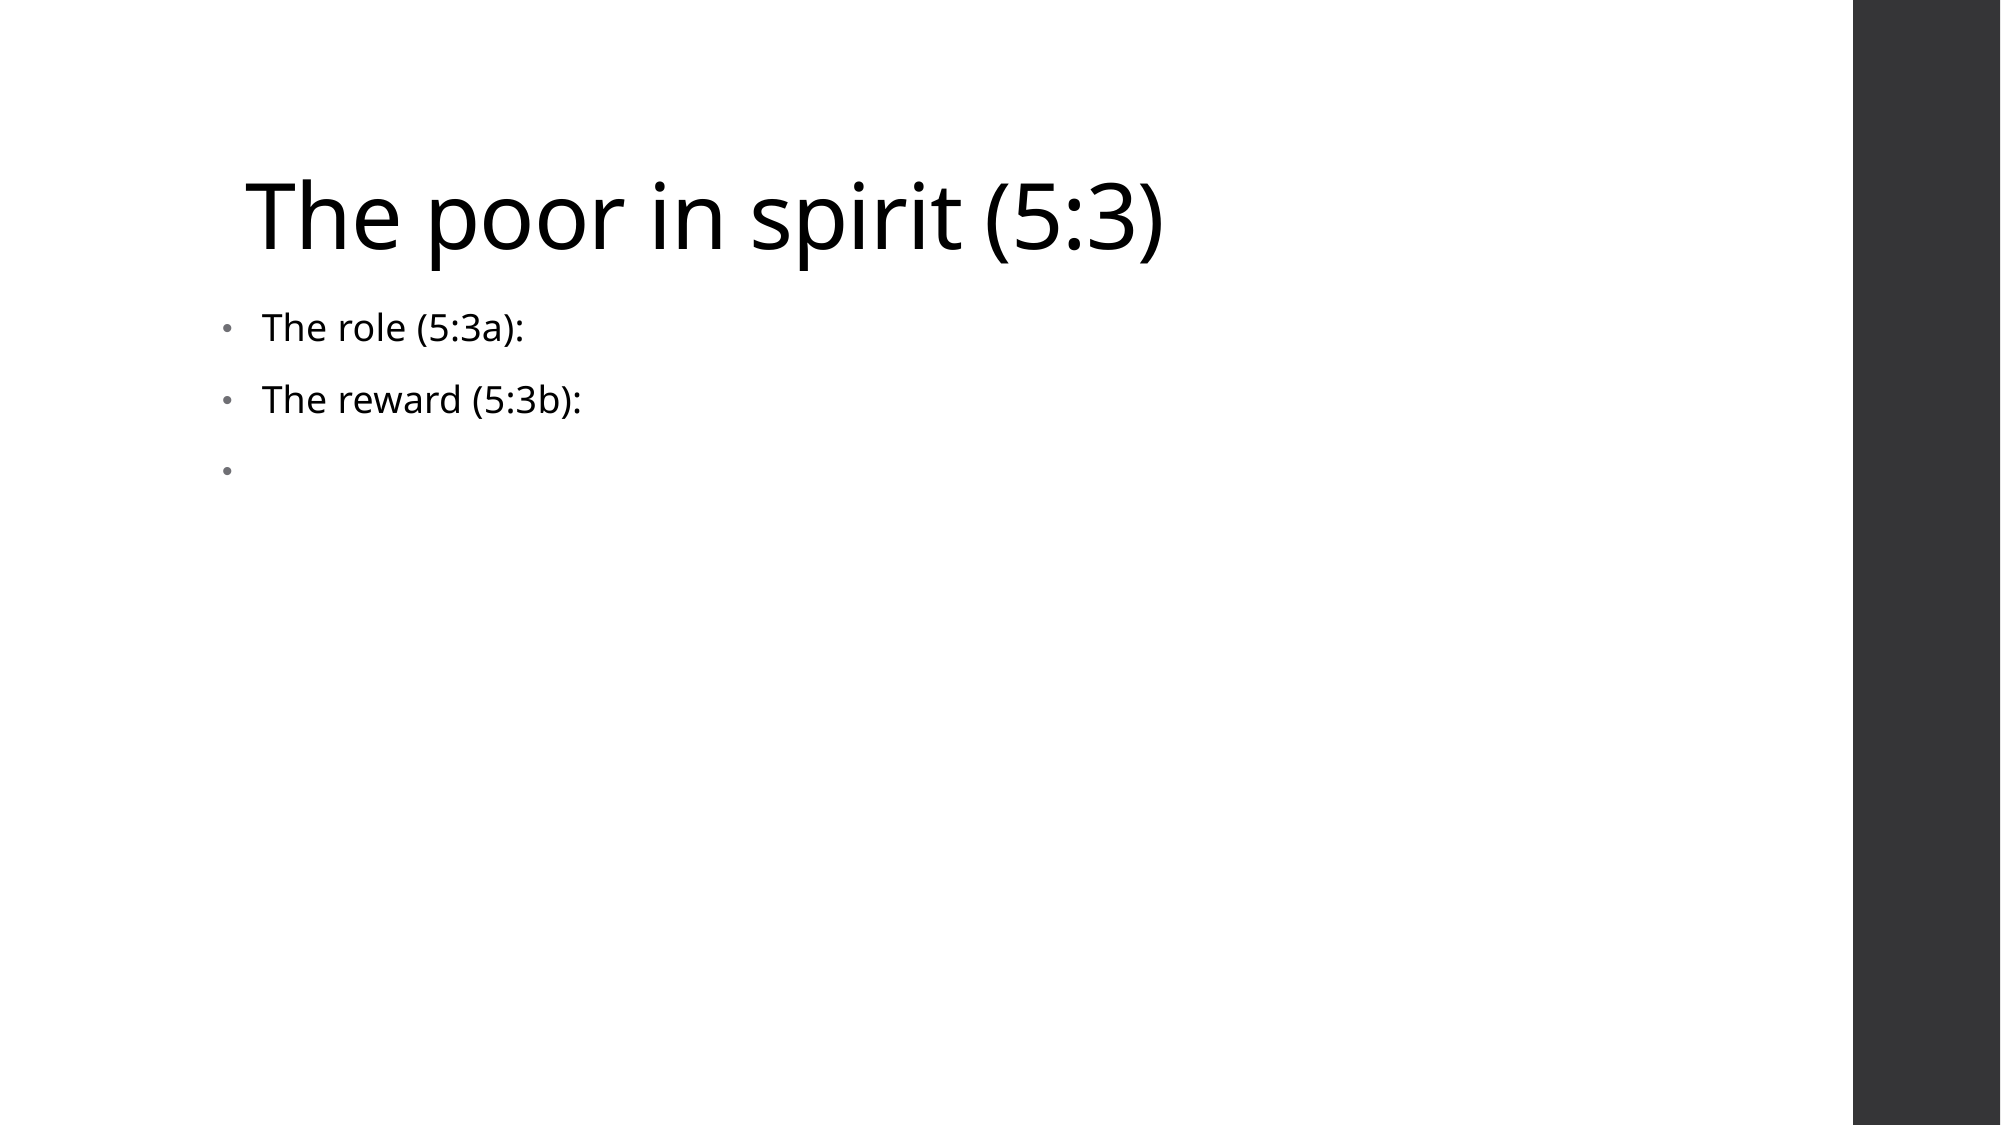

# The poor in spirit (5:3)
 The role (5:3a):
 The reward (5:3b):